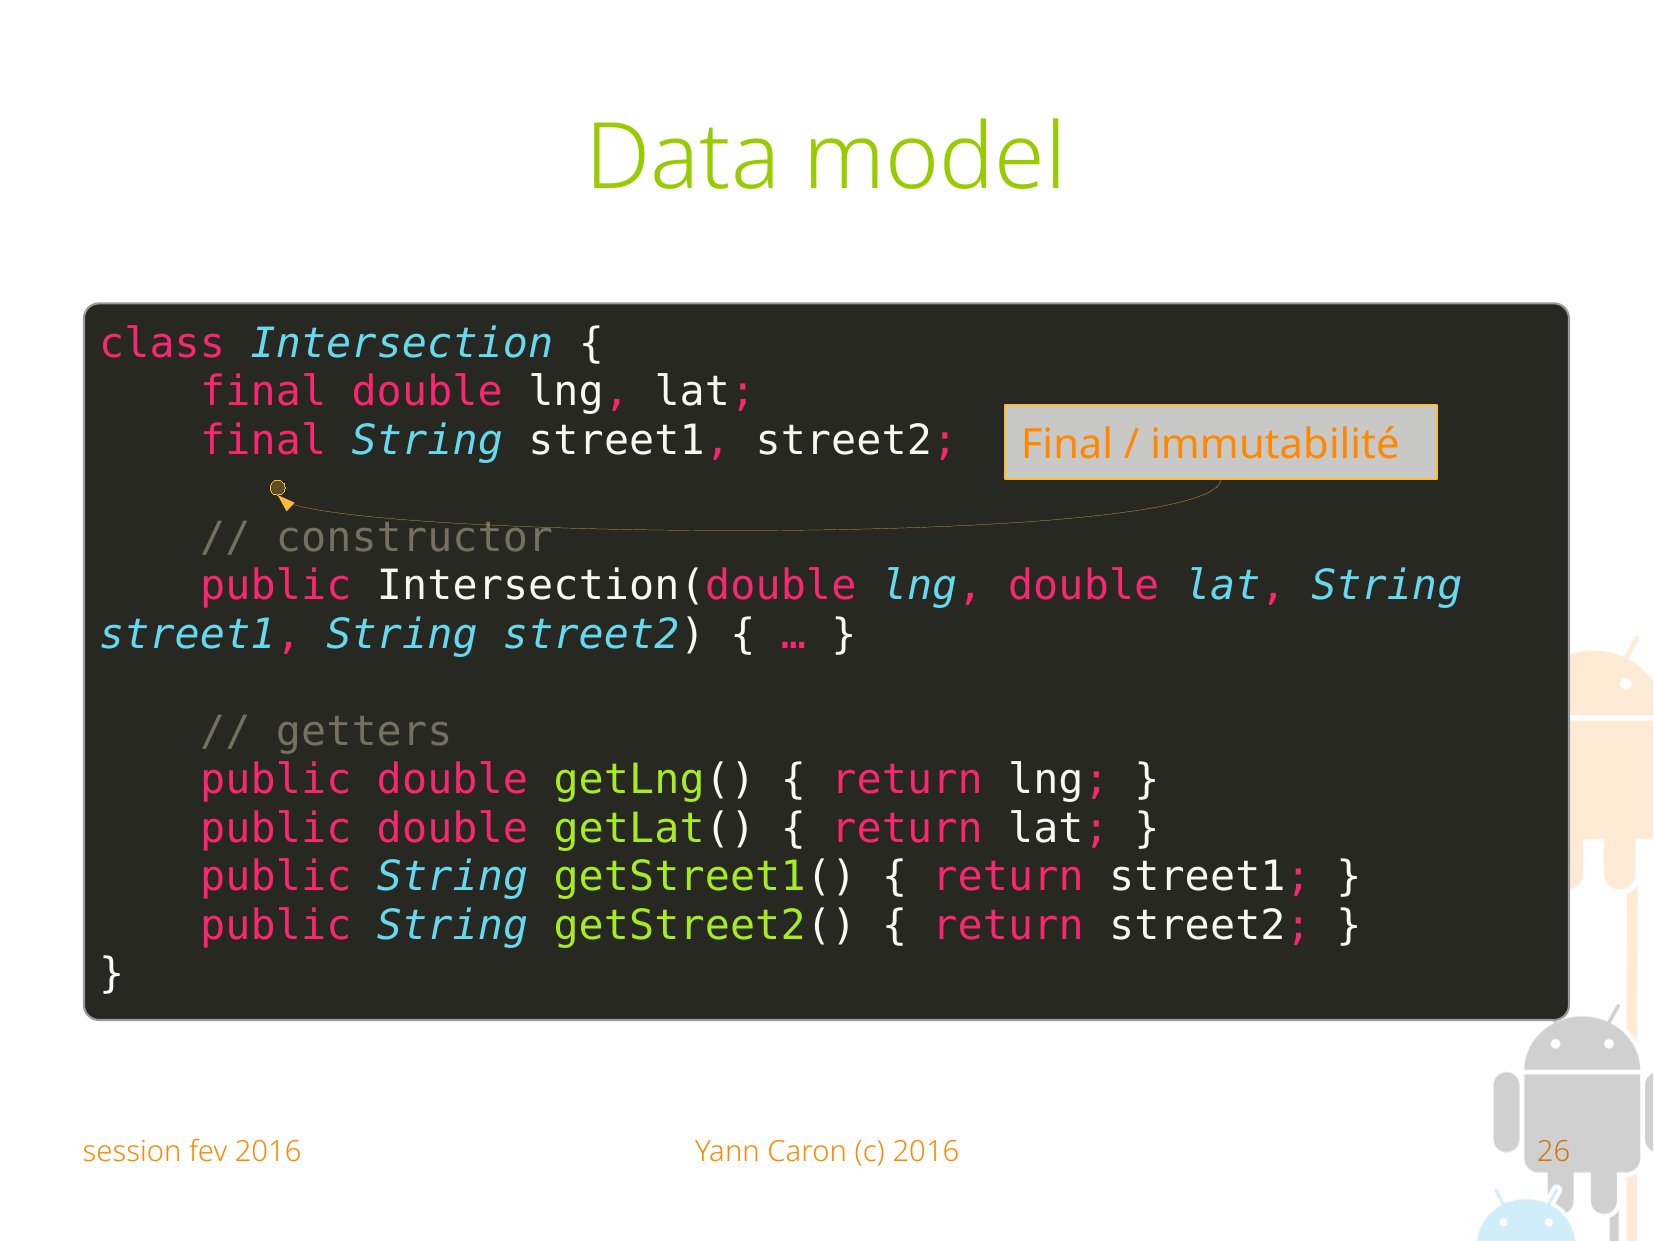

# Data model
class Intersection {
 final double lng, lat;
 final String street1, street2;
 // constructor
 public Intersection(double lng, double lat, String street1, String street2) { … }
 // getters
 public double getLng() { return lng; }
 public double getLat() { return lat; }
 public String getStreet1() { return street1; }
 public String getStreet2() { return street2; }
}
Final / immutabilité
session fev 2016
Yann Caron (c) 2016
26